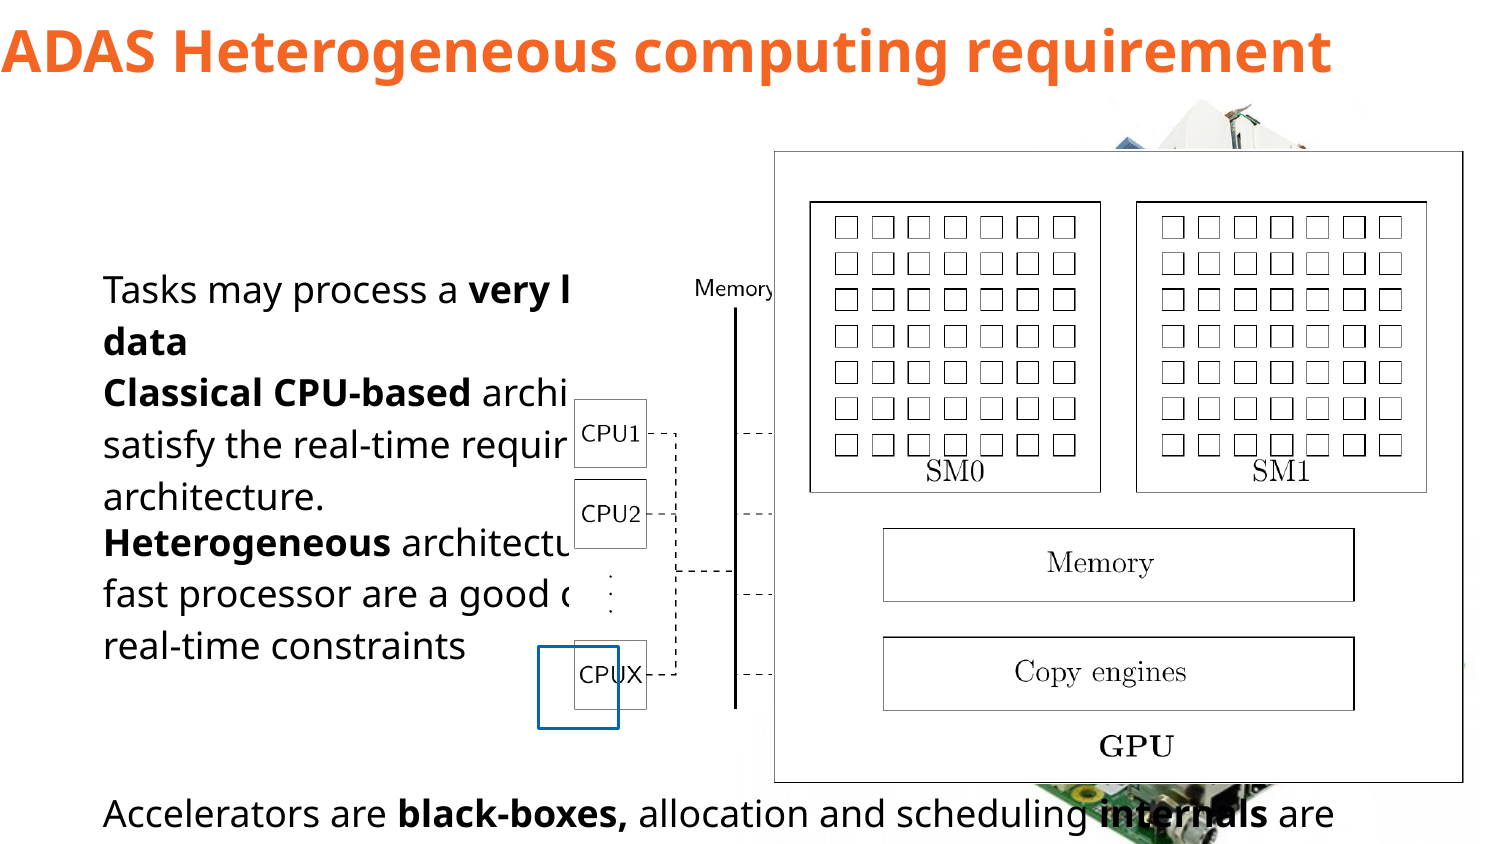

# ADAS Heterogeneous computing requirement
Tasks may process a very large amount of data
Classical CPU-based architectures can not satisfy the real-time requirements of such architecture.
Heterogeneous architectures, use dedicated fast processor are a good candidate to meet
real-time constraints
Accelerators are black-boxes, allocation and scheduling internals are hidden